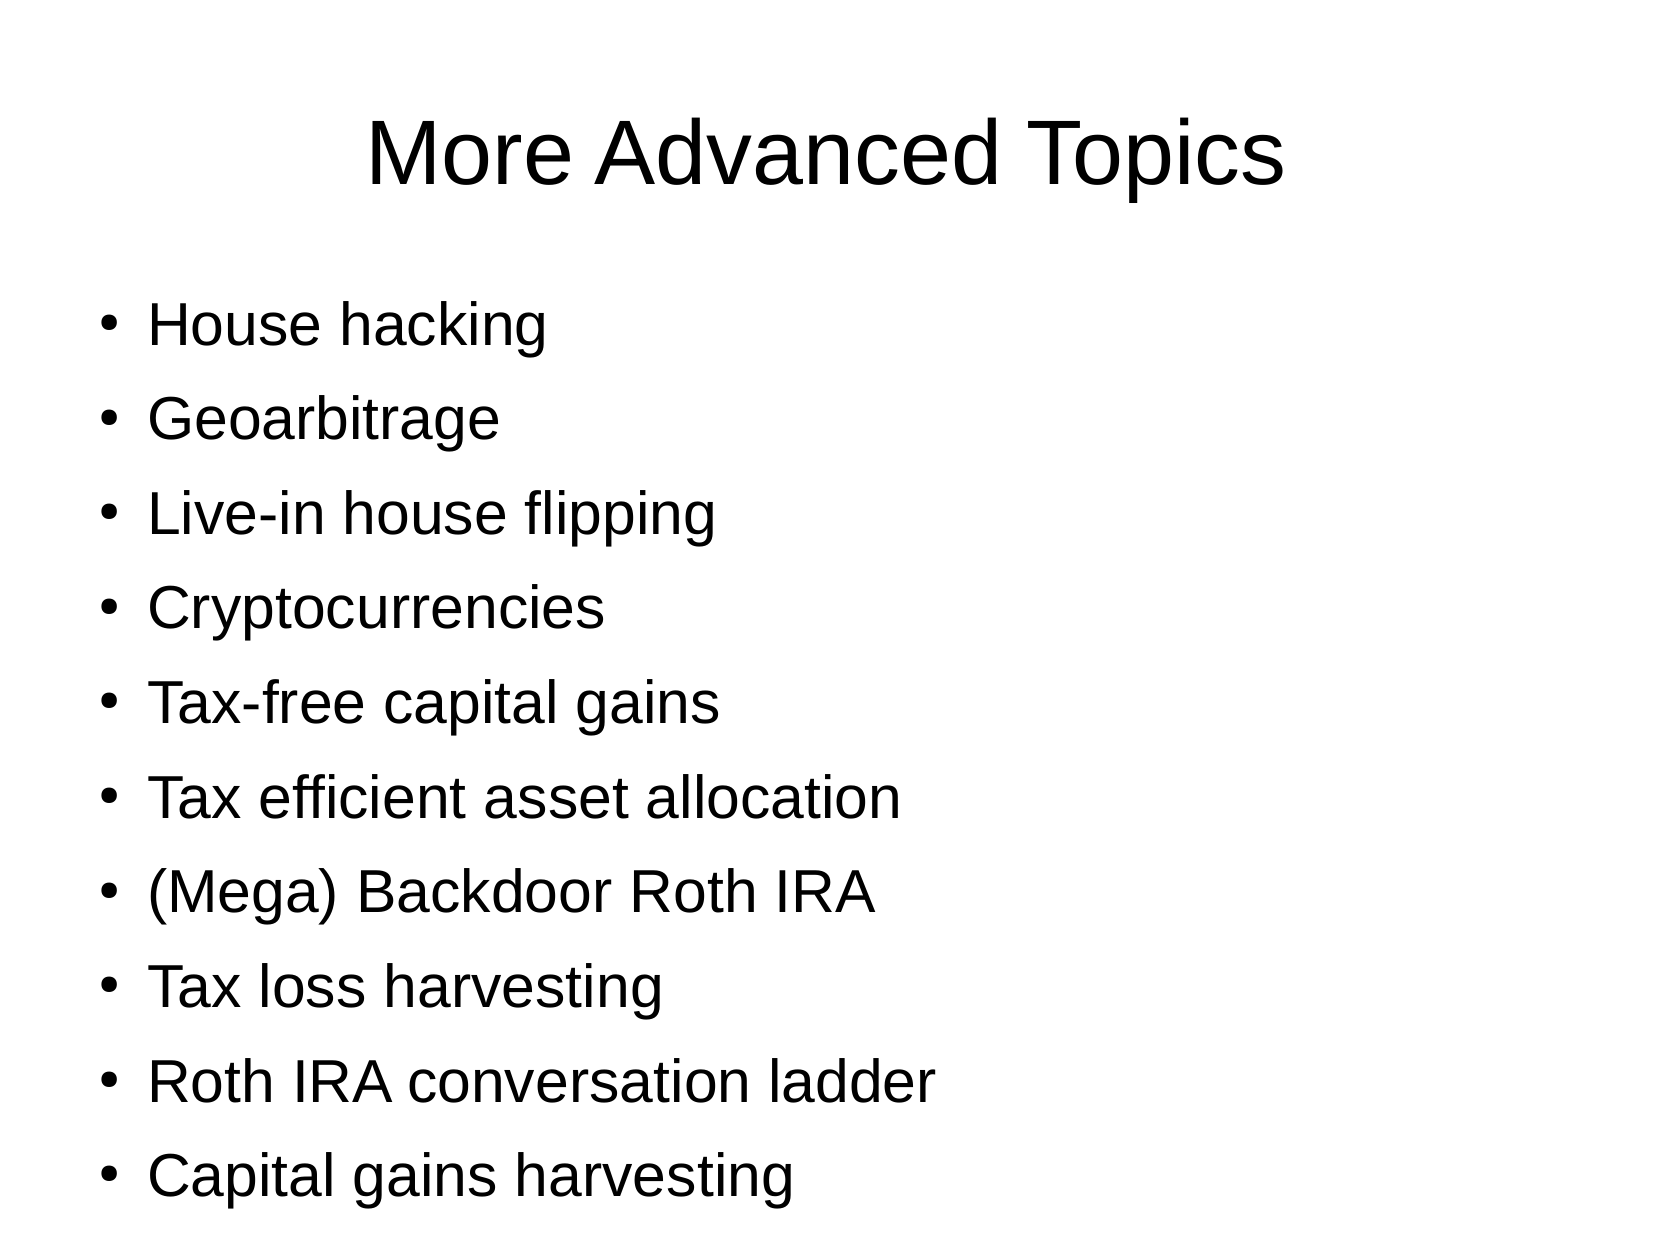

# More Advanced Topics
House hacking
Geoarbitrage
Live-in house flipping
Cryptocurrencies
Tax-free capital gains
Tax efficient asset allocation
(Mega) Backdoor Roth IRA
Tax loss harvesting
Roth IRA conversation ladder
Capital gains harvesting